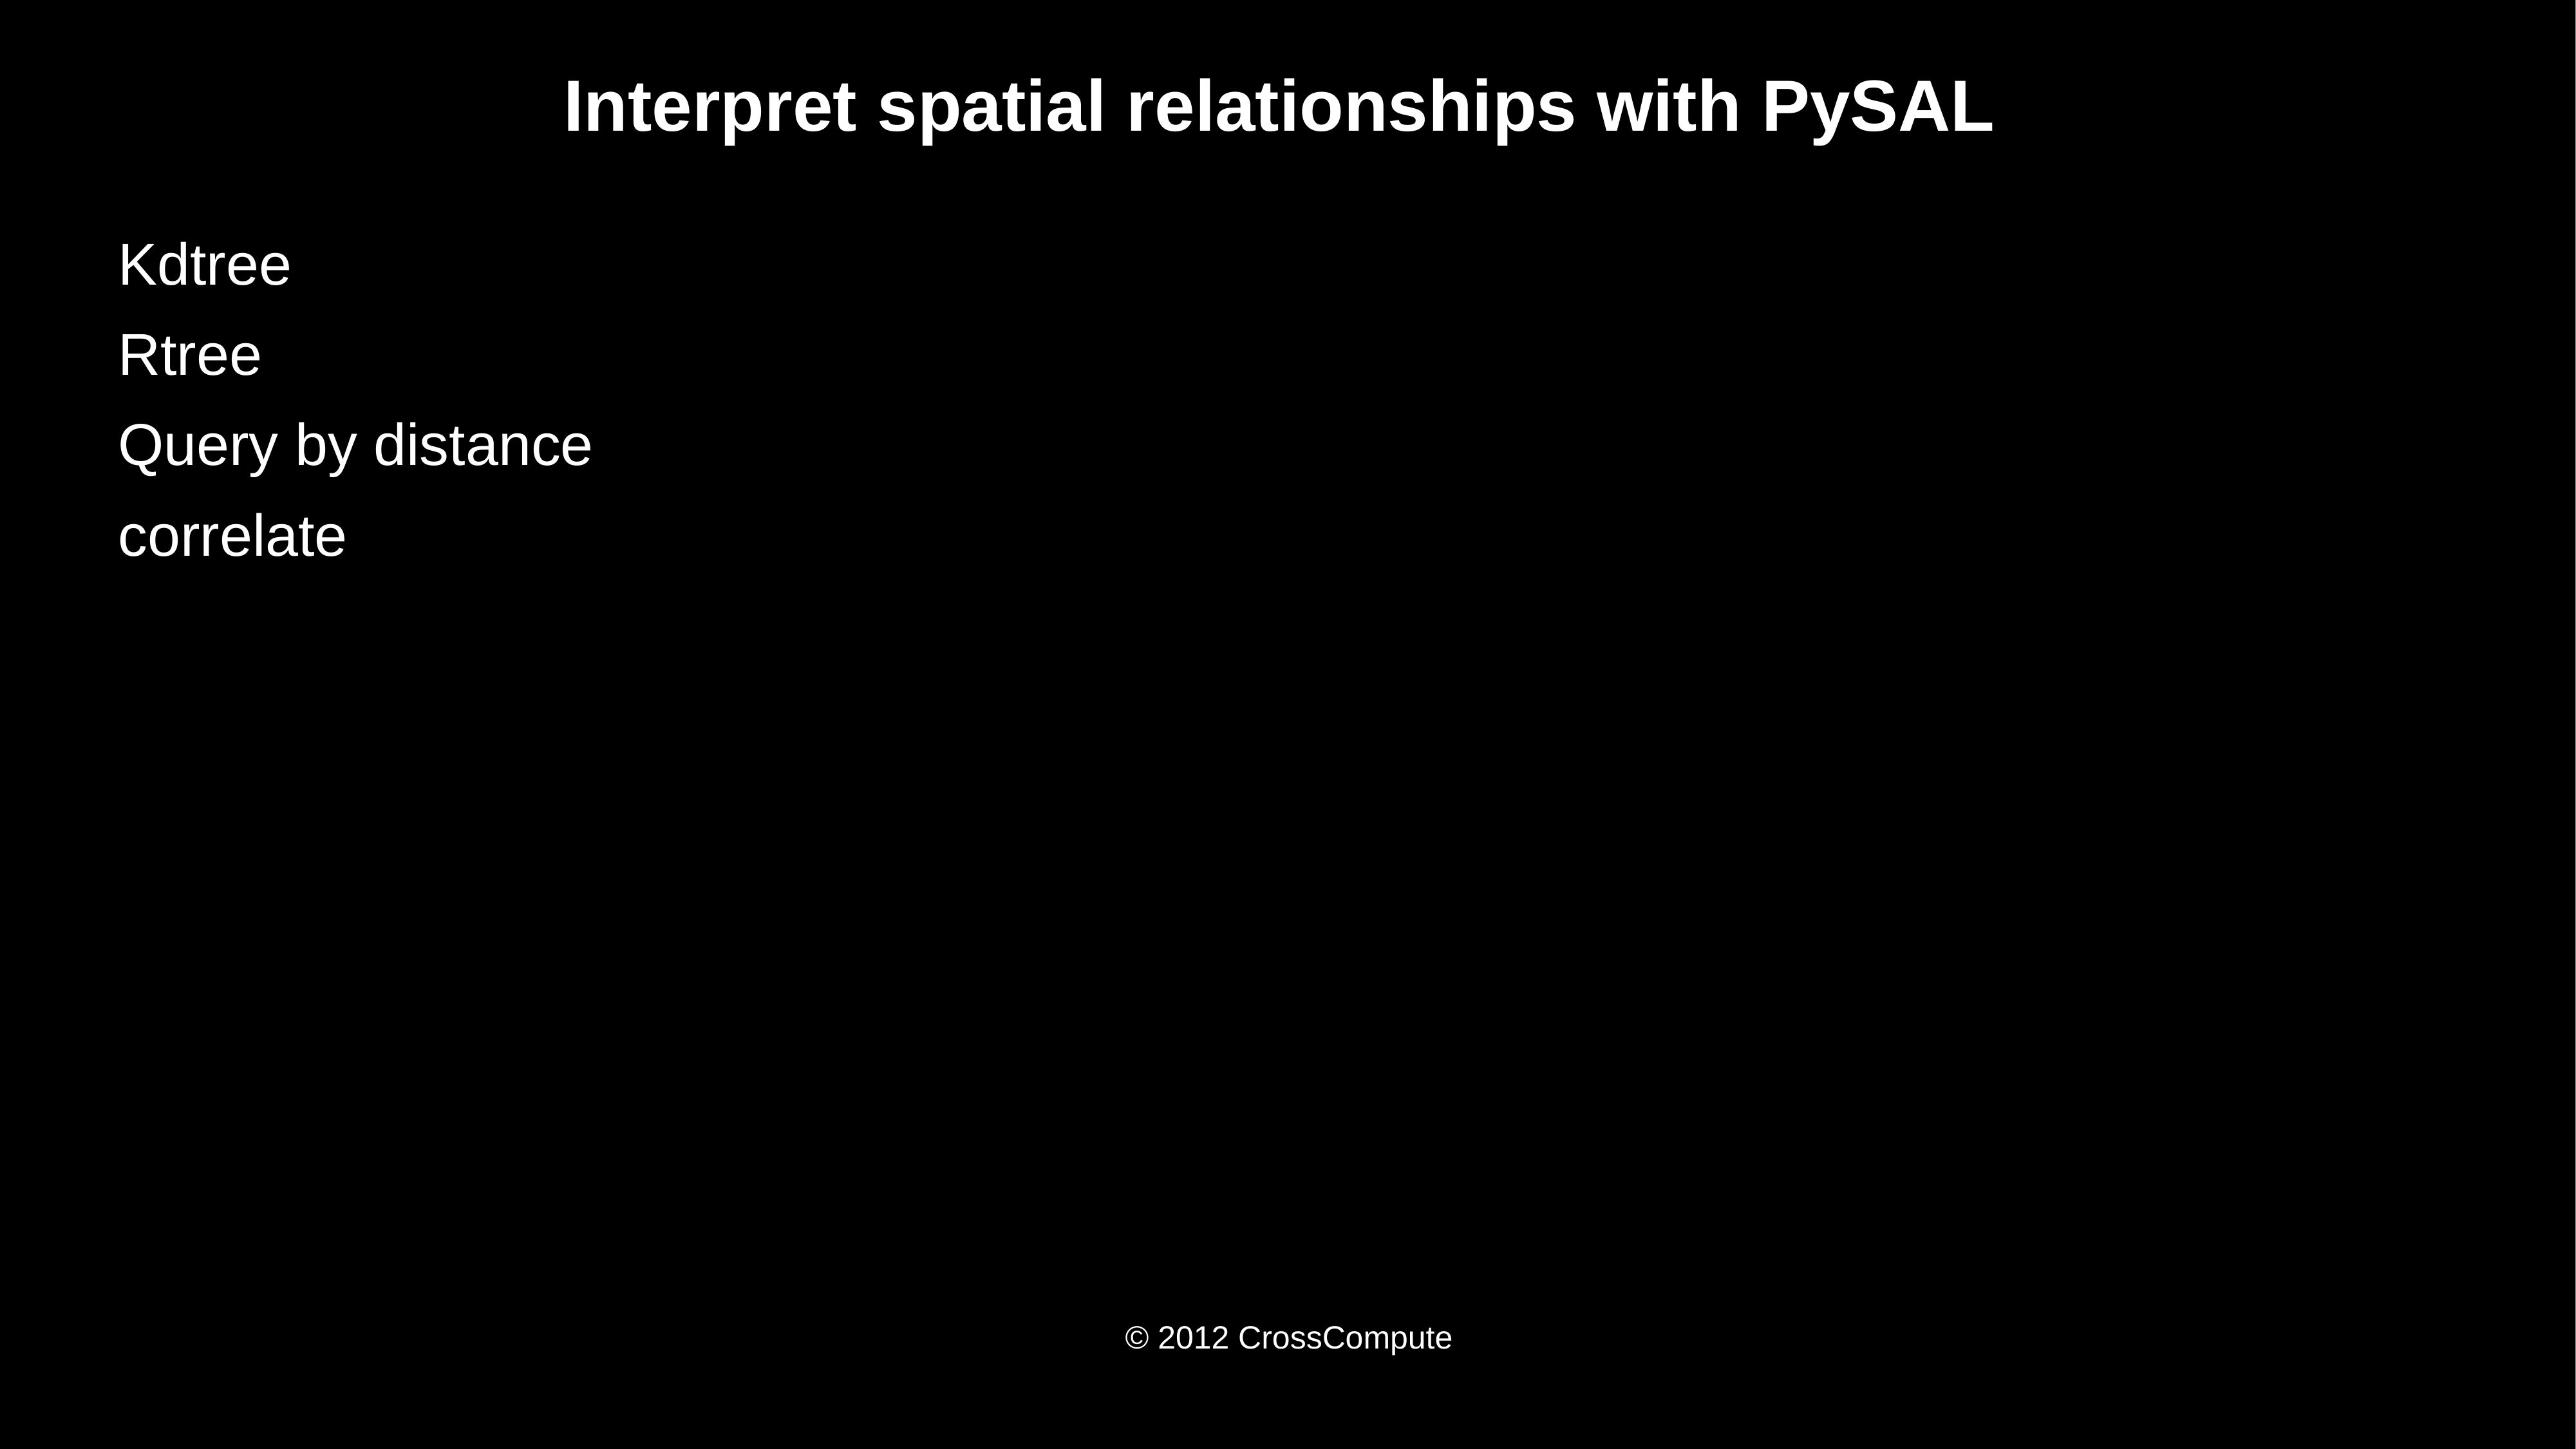

# Interpret spatial relationships with PySAL
Kdtree
Rtree
Query by distance
correlate
© 2012 CrossCompute